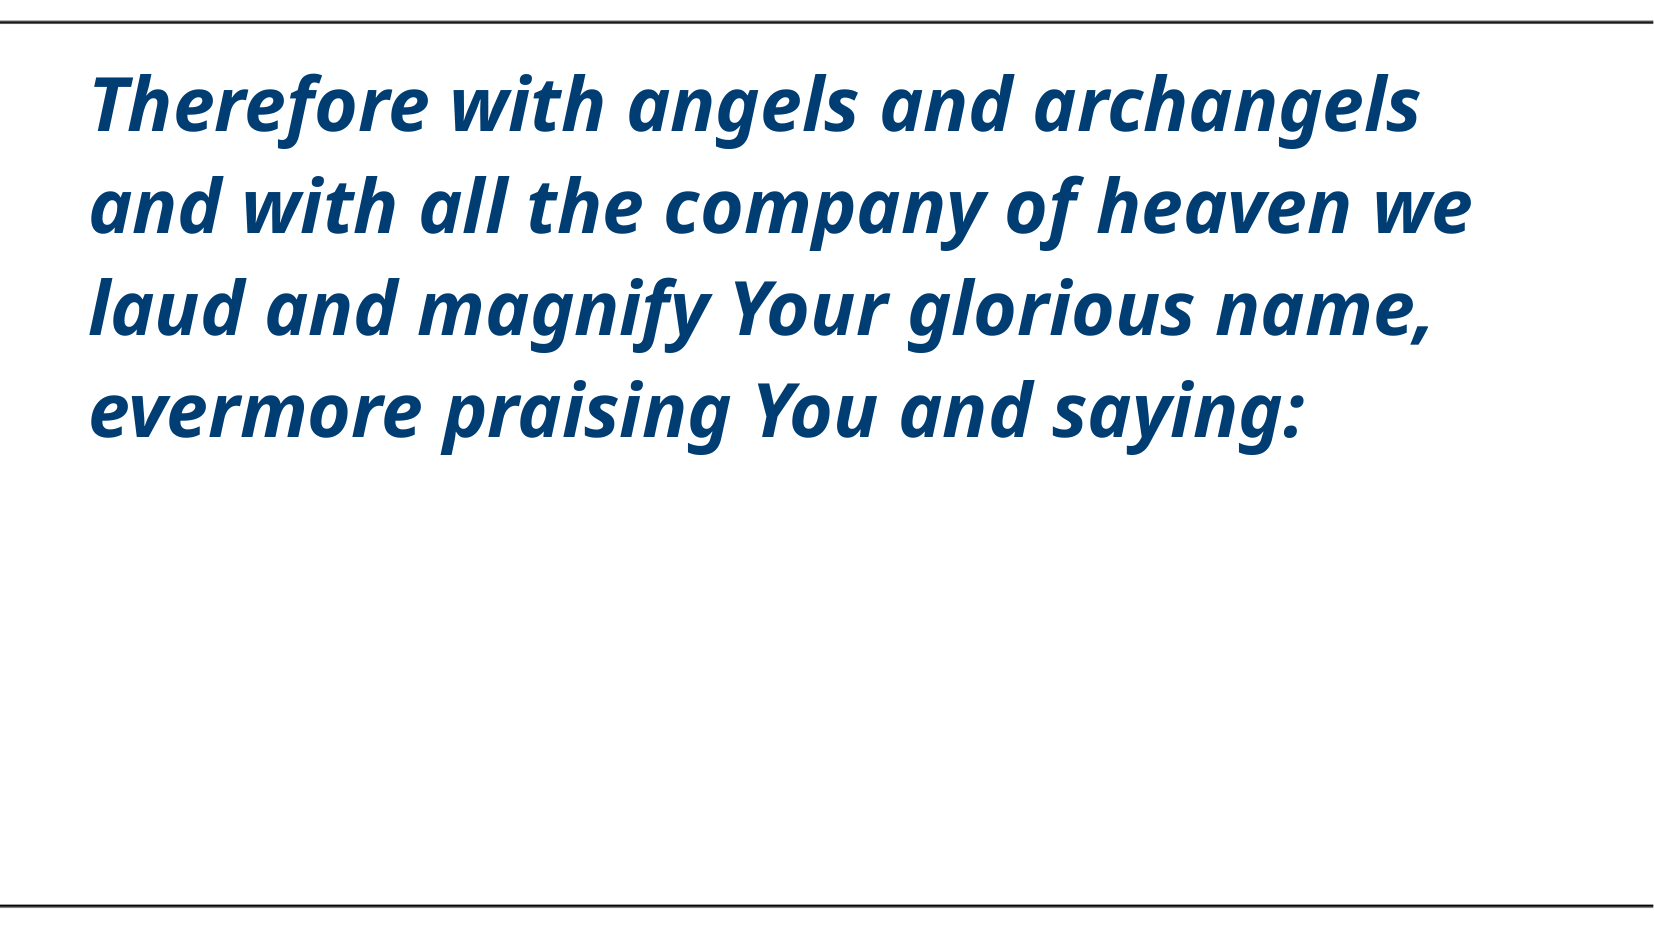

Therefore with angels and archangels and with all the company of heaven we laud and magnify Your glorious name, evermore praising You and saying: